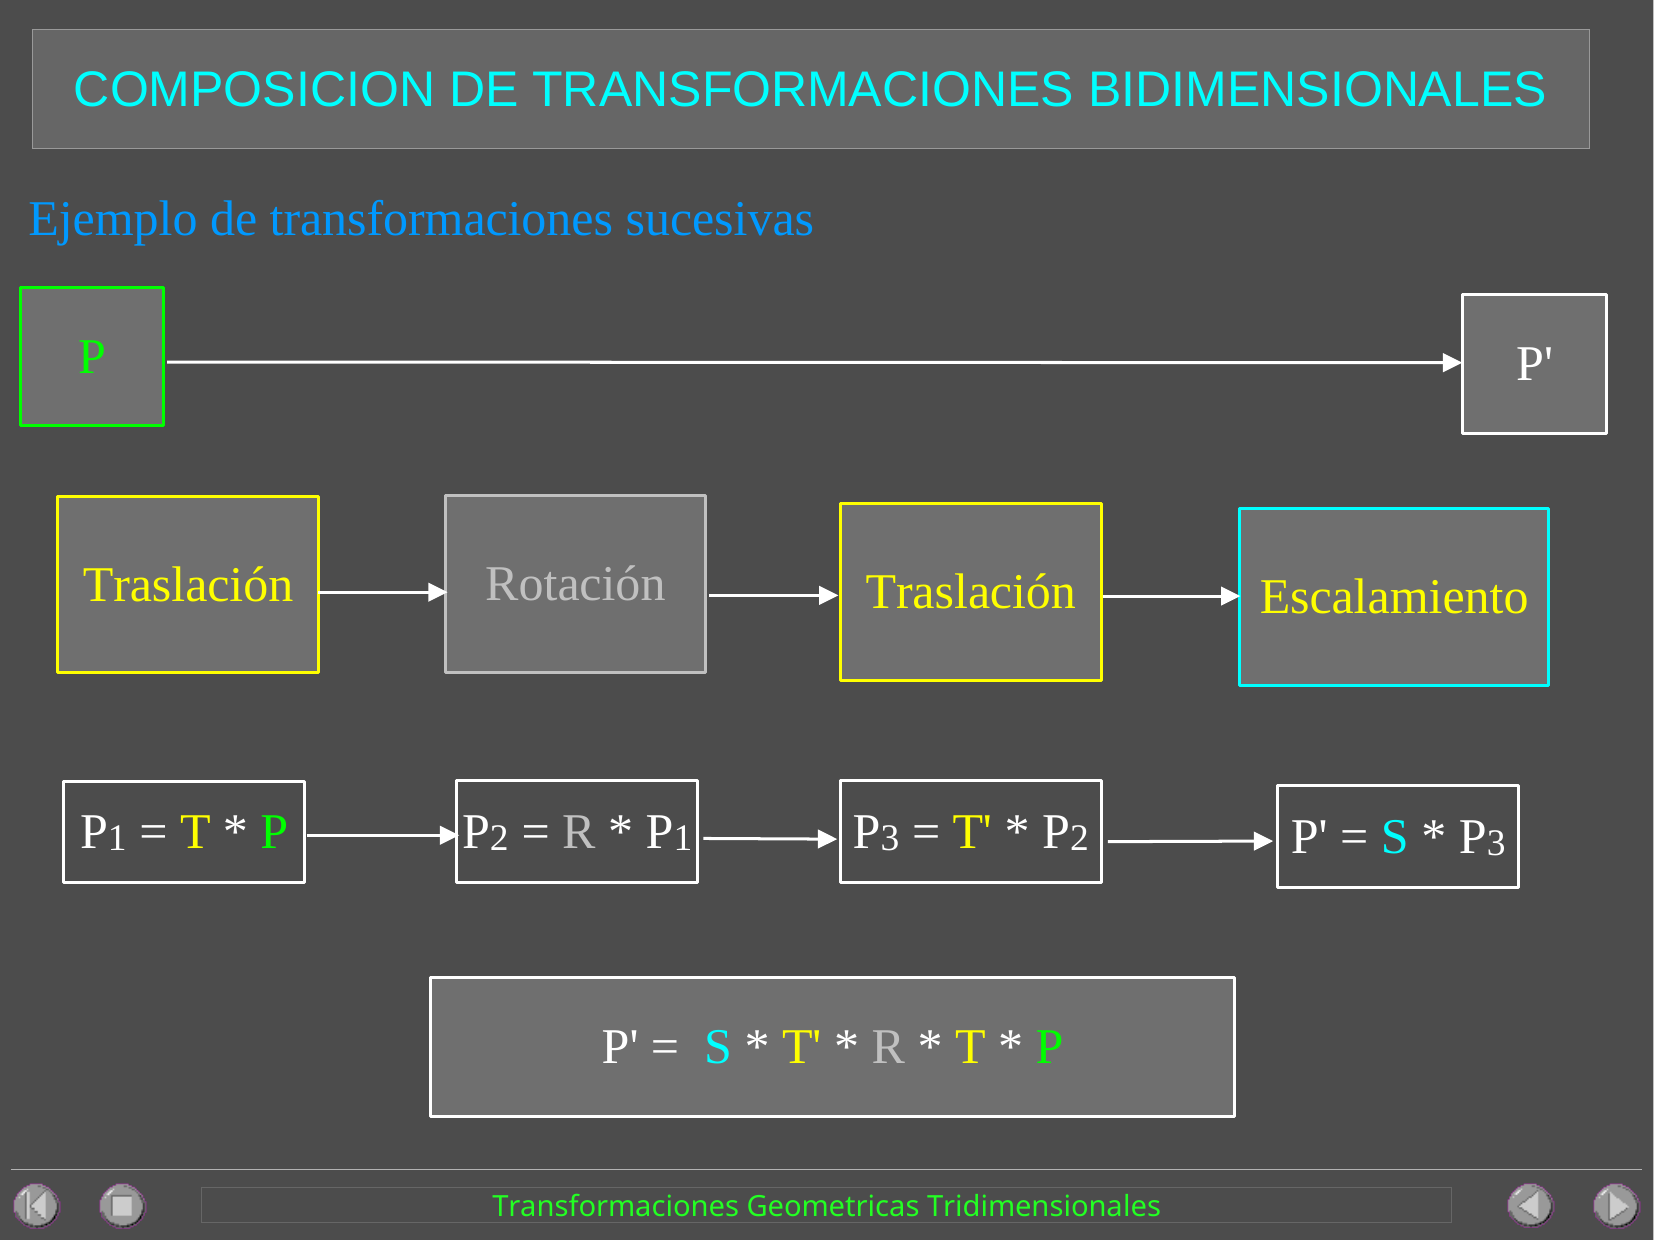

# COMPOSICION DE TRANSFORMACIONES BIDIMENSIONALES
Ejemplo de transformaciones sucesivas
P
P'
Rotación
Traslación
Traslación
Escalamiento
P3 = T' * P2
P2 = R * P1
P1 = T * P
P' = S * P3
P' = S * T' * R * T * P